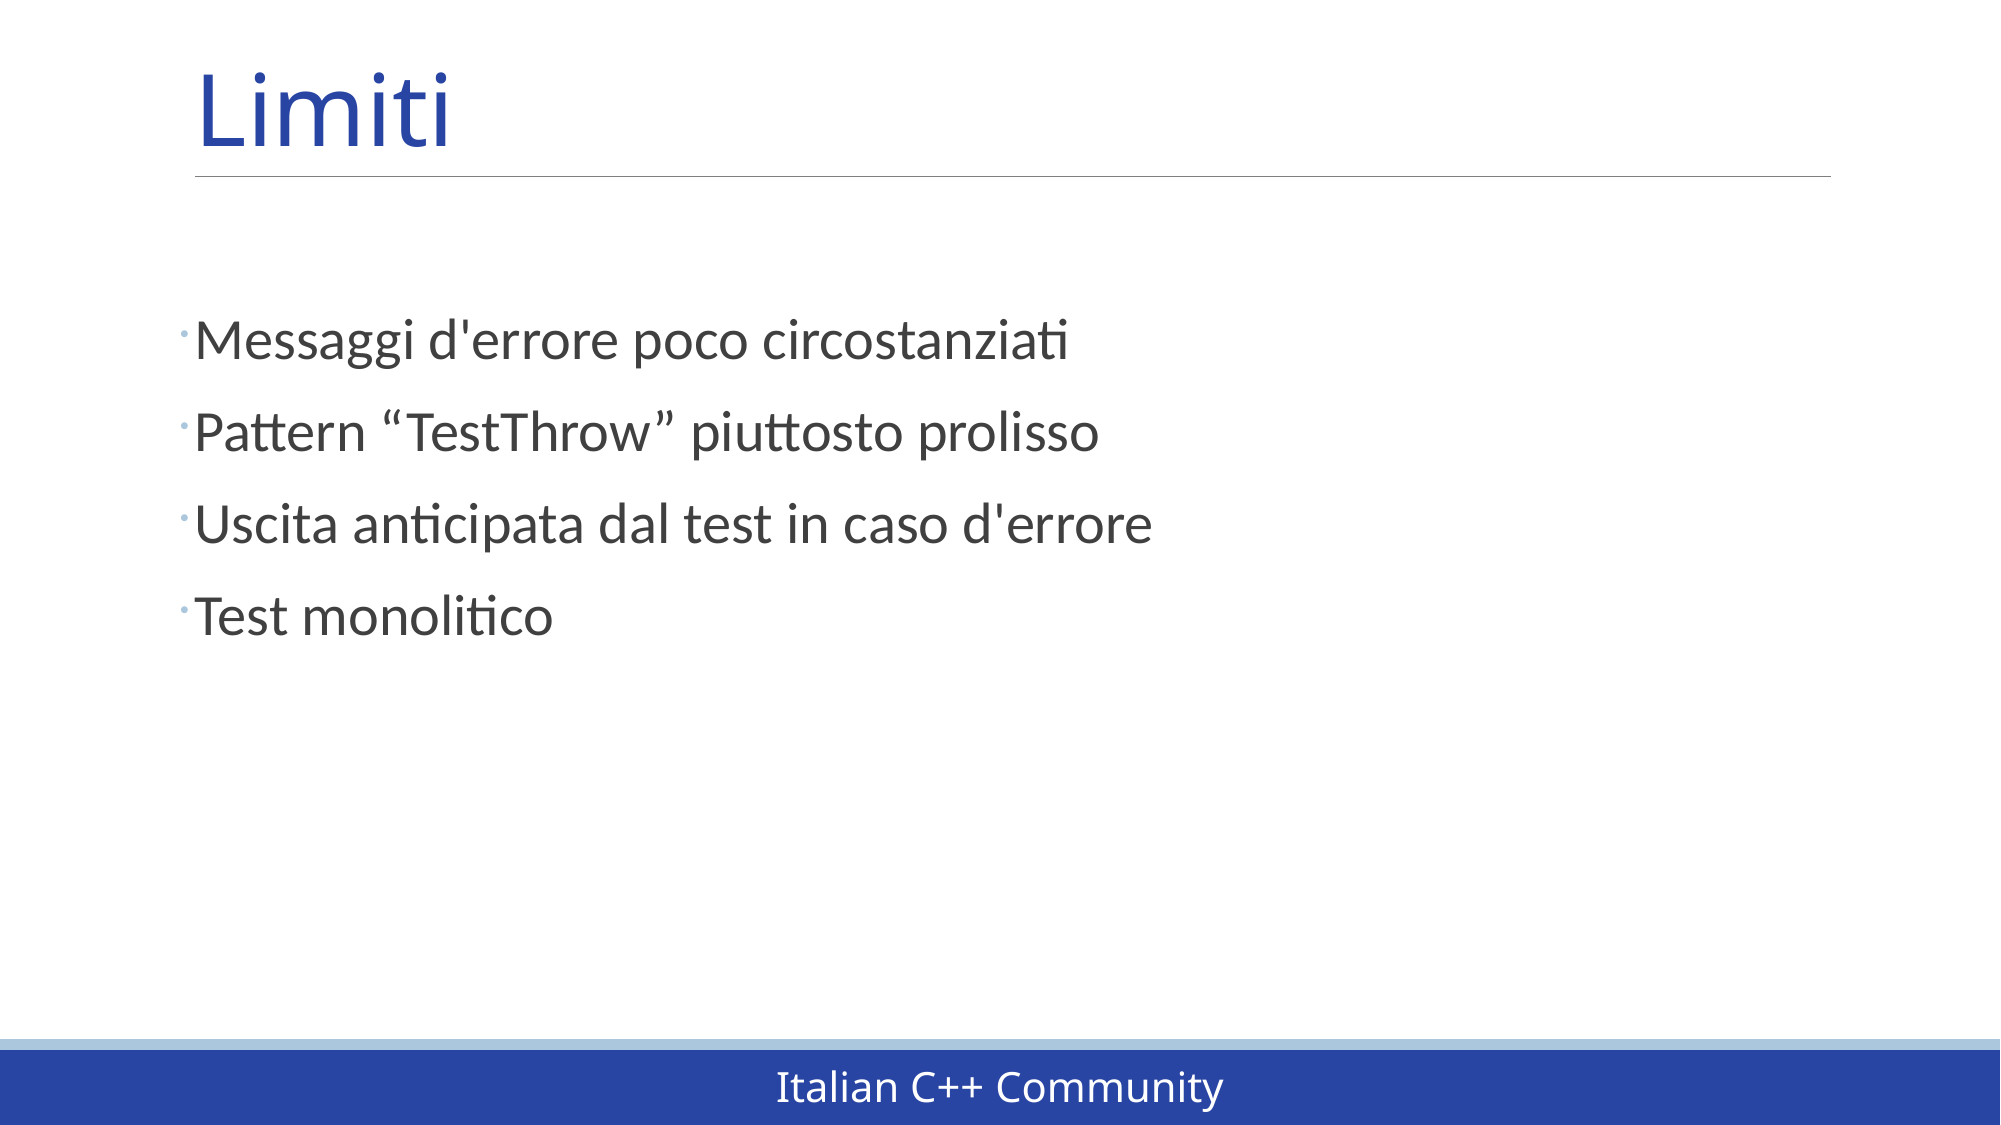

# Limiti
Messaggi d'errore poco circostanziati
Pattern “TestThrow” piuttosto prolisso
Uscita anticipata dal test in caso d'errore
Test monolitico